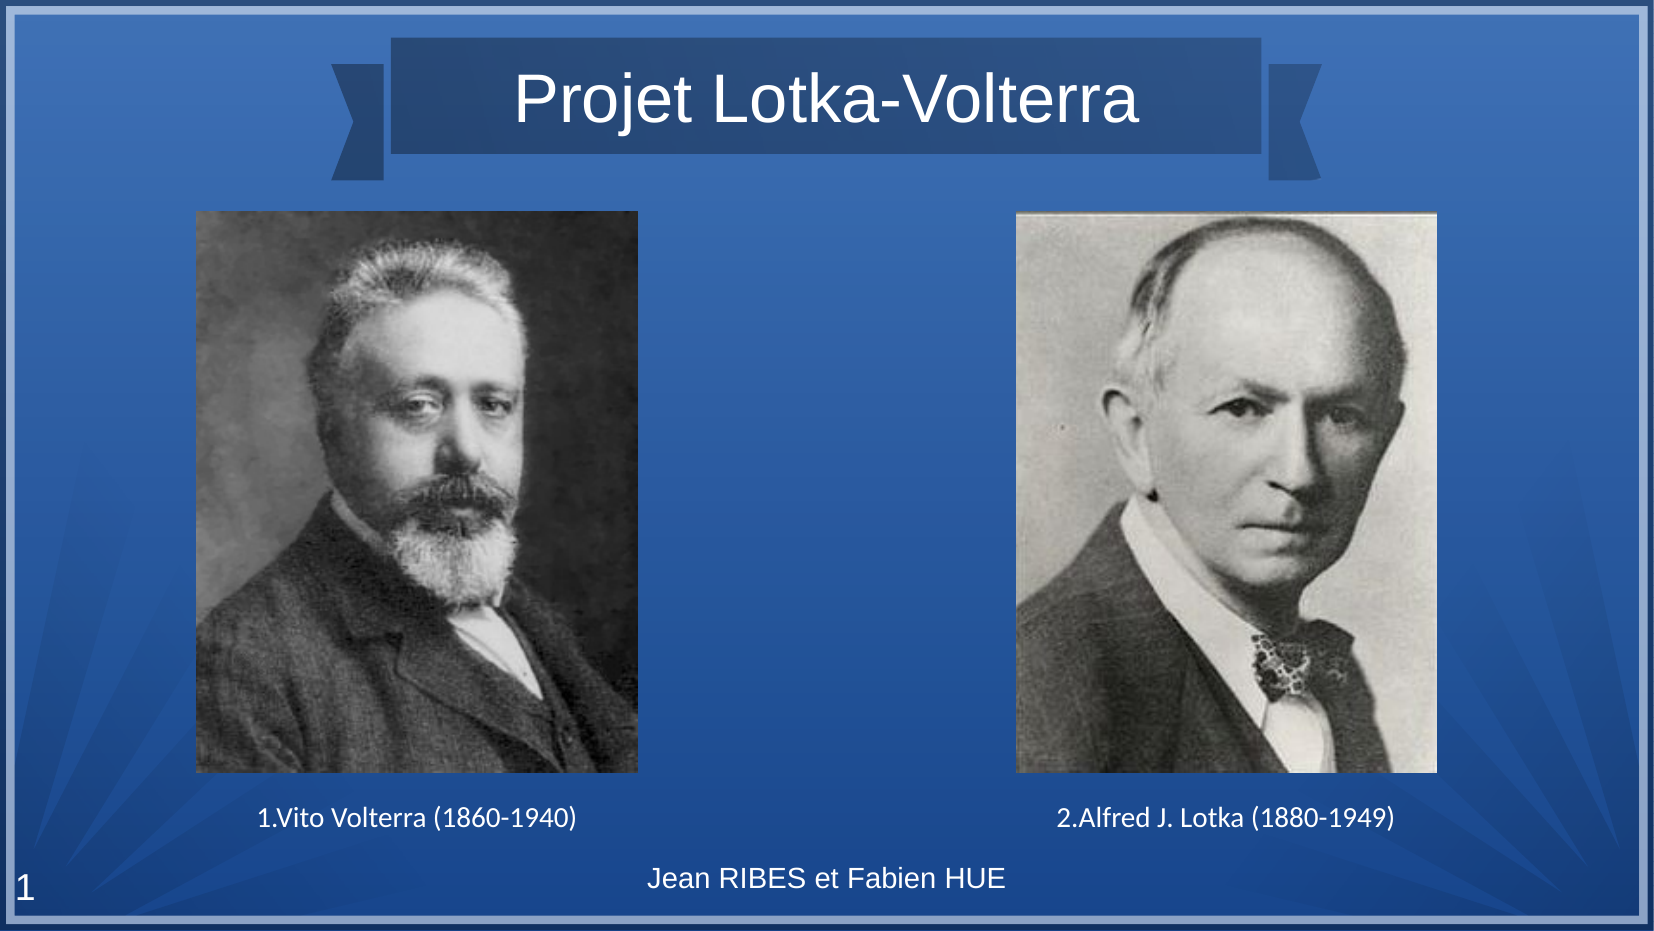

# Projet Lotka-Volterra
1.Vito Volterra (1860-1940)
2.Alfred J. Lotka (1880-1949)
Jean RIBES et Fabien HUE